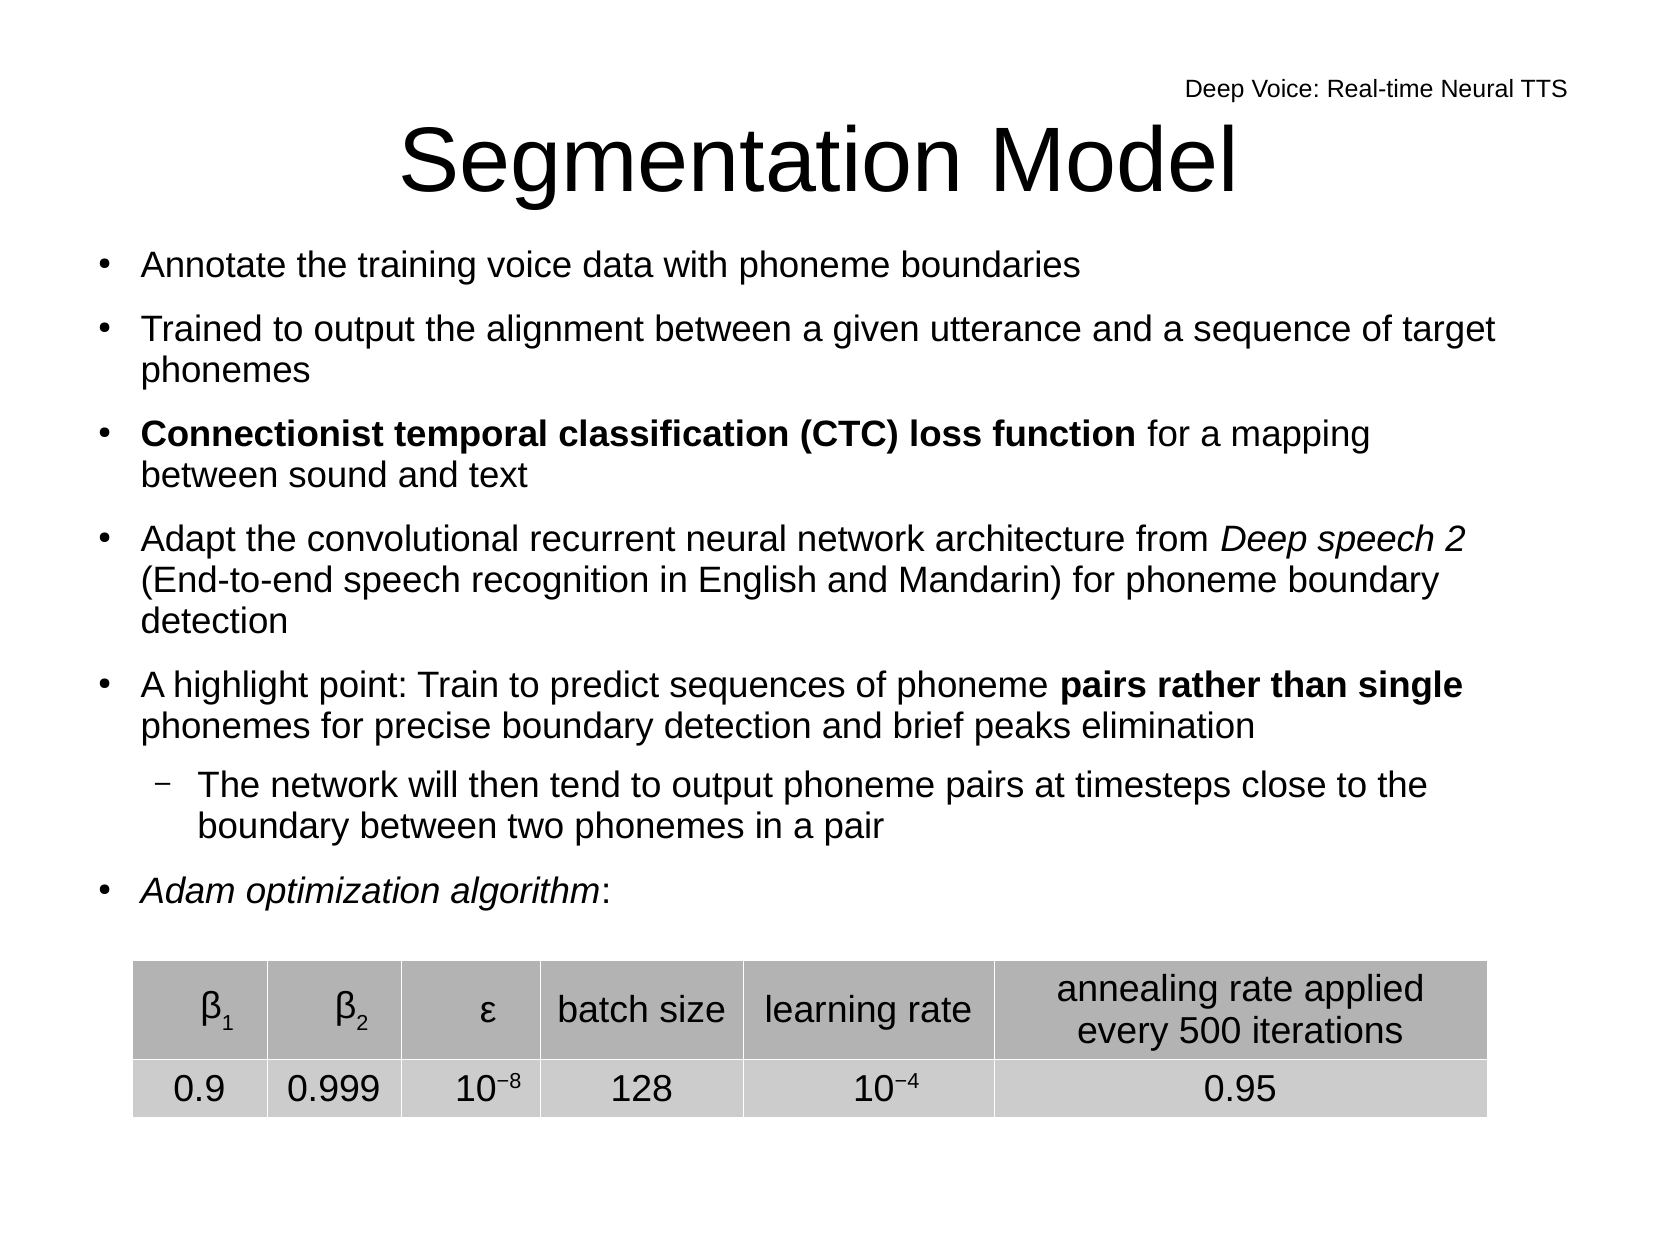

Deep Voice: Real-time Neural TTS
# Segmentation Model
Annotate the training voice data with phoneme boundaries
Trained to output the alignment between a given utterance and a sequence of target phonemes
Connectionist temporal classification (CTC) loss function for a mapping between sound and text
Adapt the convolutional recurrent neural network architecture from Deep speech 2 (End-to-end speech recognition in English and Mandarin) for phoneme boundary detection
A highlight point: Train to predict sequences of phoneme pairs rather than single phonemes for precise boundary detection and brief peaks elimination
The network will then tend to output phoneme pairs at timesteps close to the boundary between two phonemes in a pair
Adam optimization algorithm:
| β1 | β2 | ε | batch size | learning rate | annealing rate applied every 500 iterations |
| --- | --- | --- | --- | --- | --- |
| 0.9 | 0.999 | 10−8 | 128 | 10−4 | 0.95 |